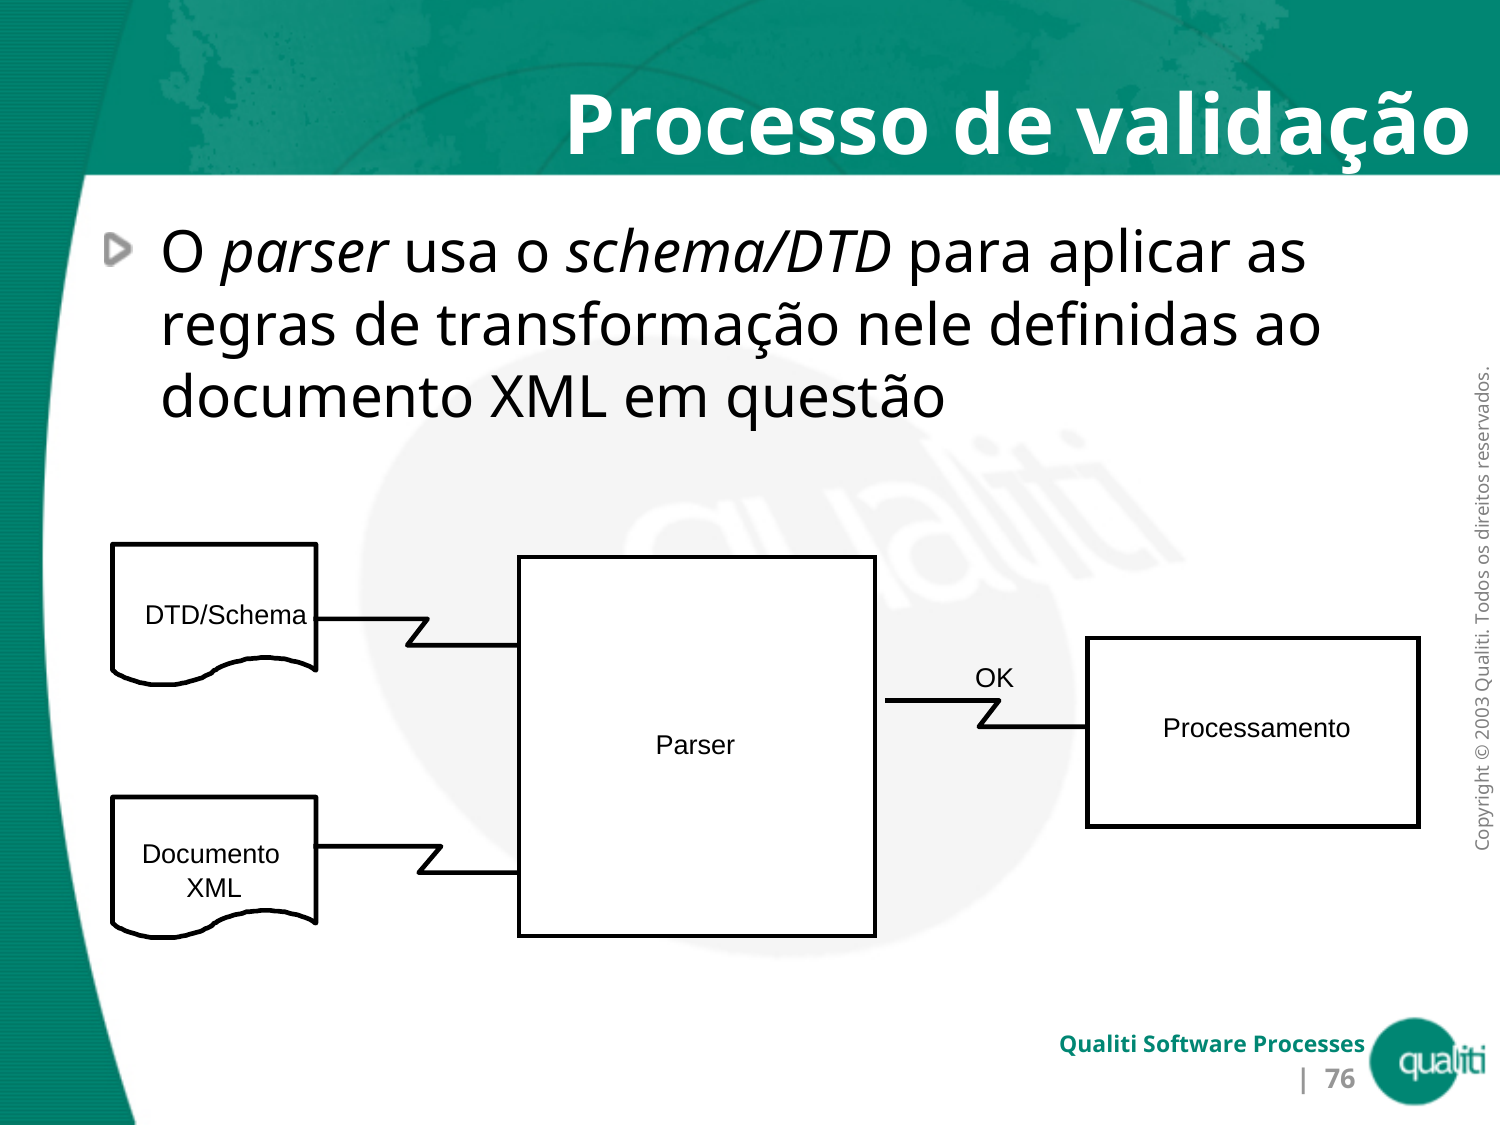

# Processo de validação
O parser usa o schema/DTD para aplicar as regras de transformação nele definidas ao documento XML em questão
DTD/Schema
OK
Processamento
Parser
Documento
XML